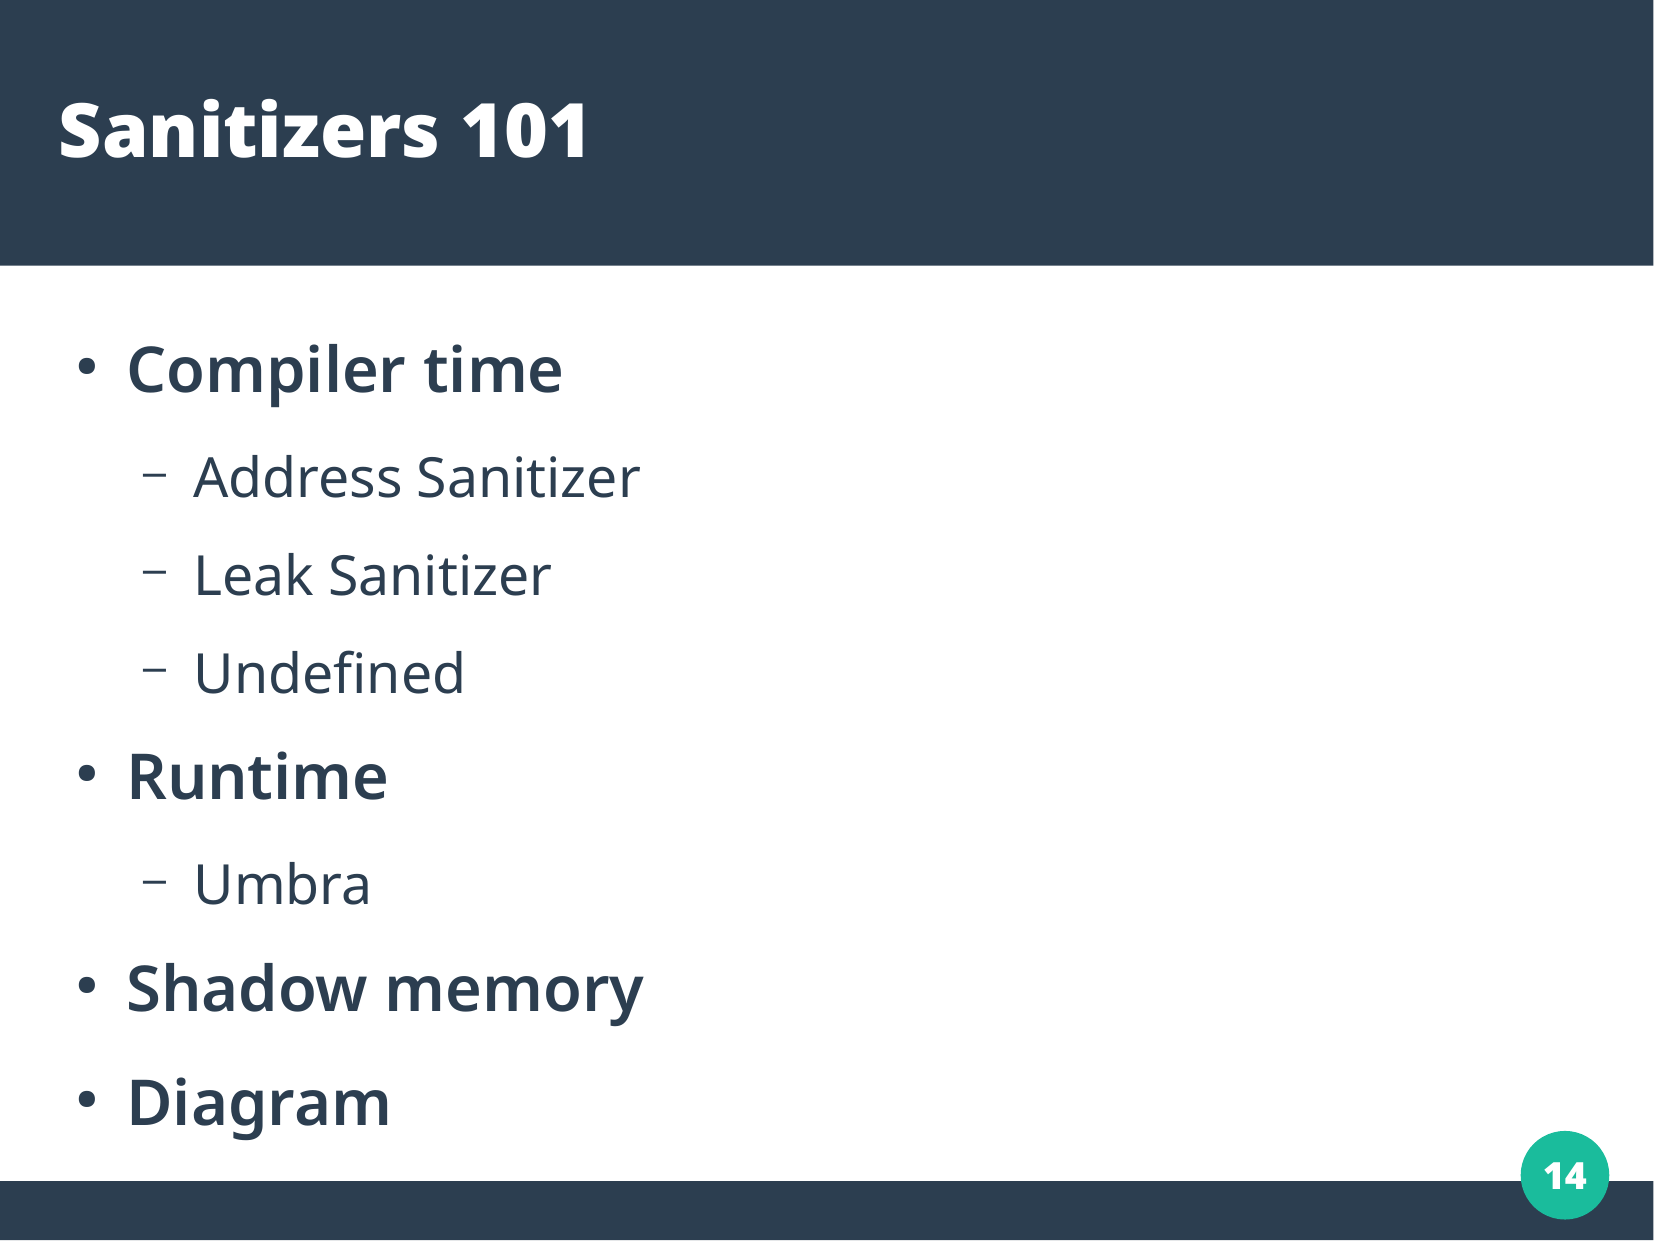

# Sanitizers 101
Compiler time
Address Sanitizer
Leak Sanitizer
Undefined
Runtime
Umbra
Shadow memory
Diagram
14